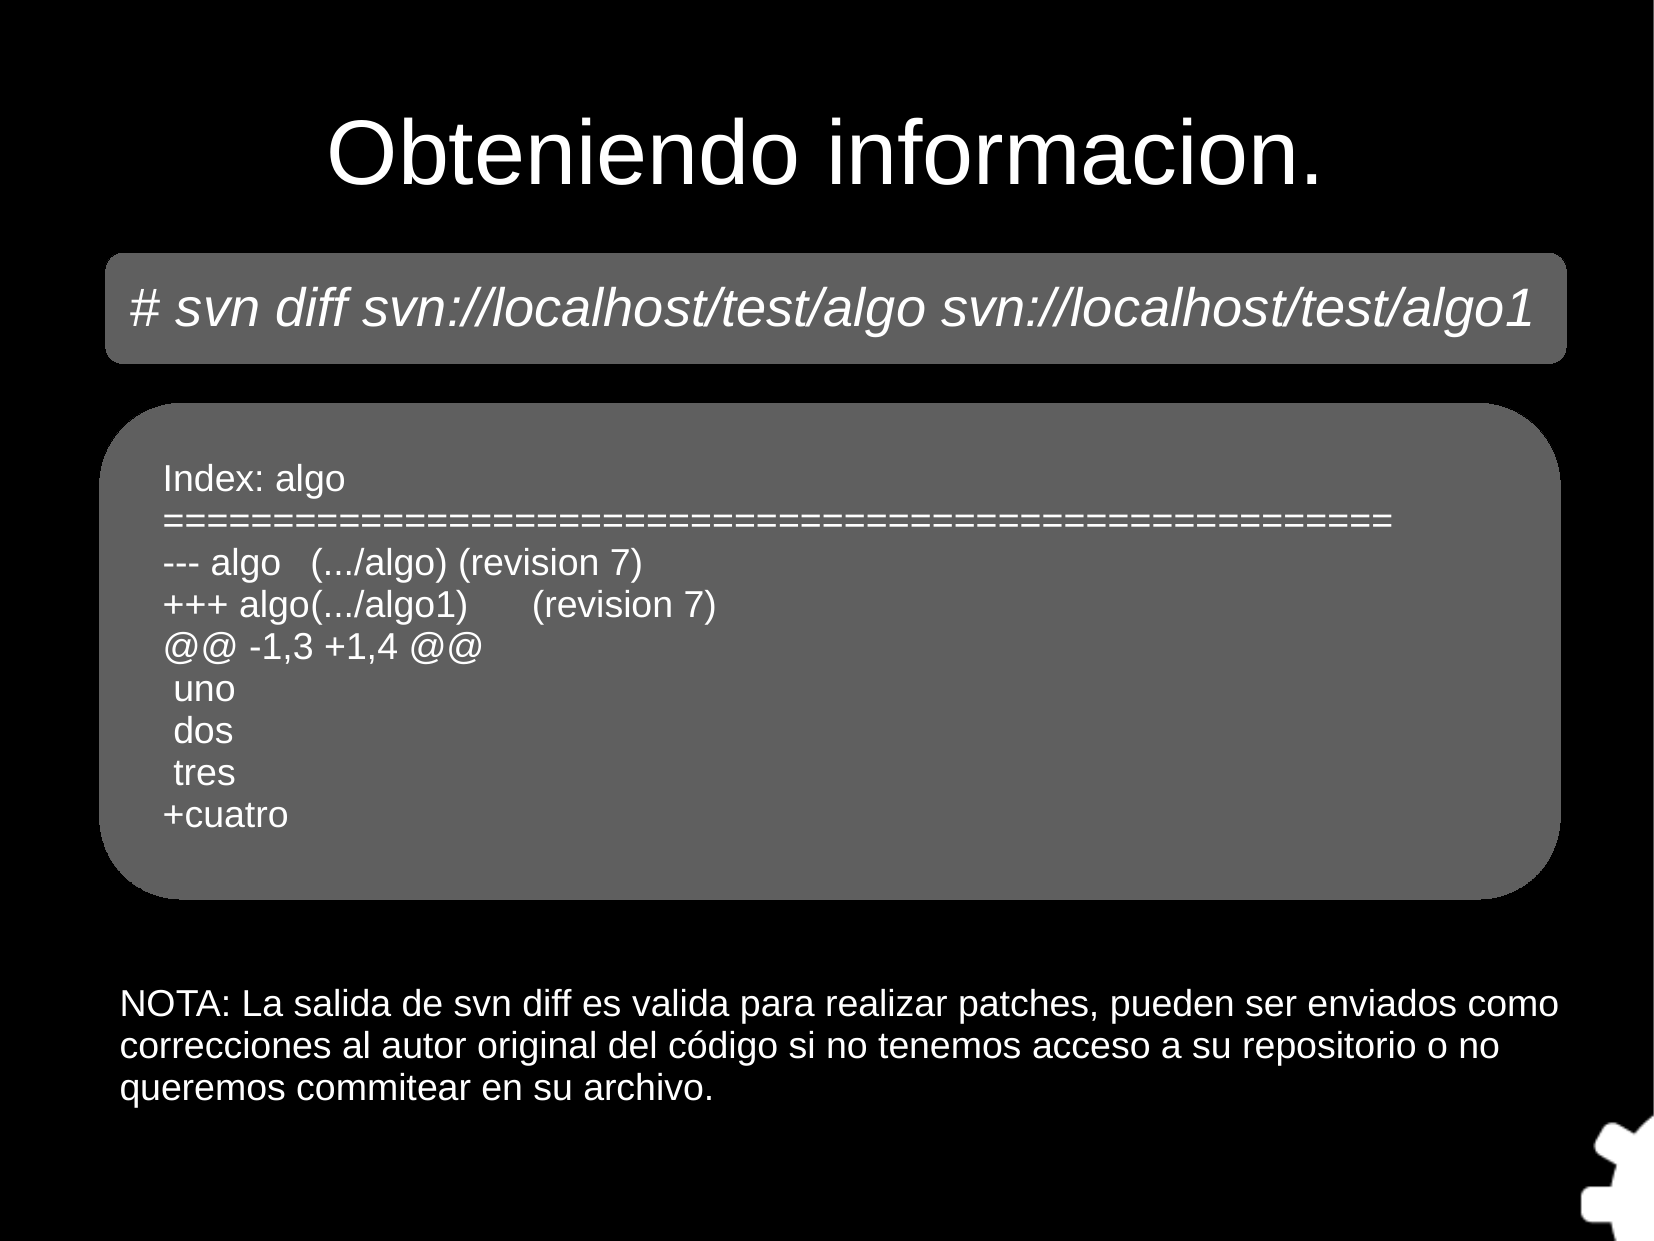

# Obteniendo informacion.
# svn diff svn://localhost/test/algo svn://localhost/test/algo1
Index: algo
========================================================
--- algo	(.../algo)	(revision 7)
+++ algo	(.../algo1)	(revision 7)
@@ -1,3 +1,4 @@
 uno
 dos
 tres
+cuatro
NOTA: La salida de svn diff es valida para realizar patches, pueden ser enviados como
correcciones al autor original del código si no tenemos acceso a su repositorio o no
queremos commitear en su archivo.